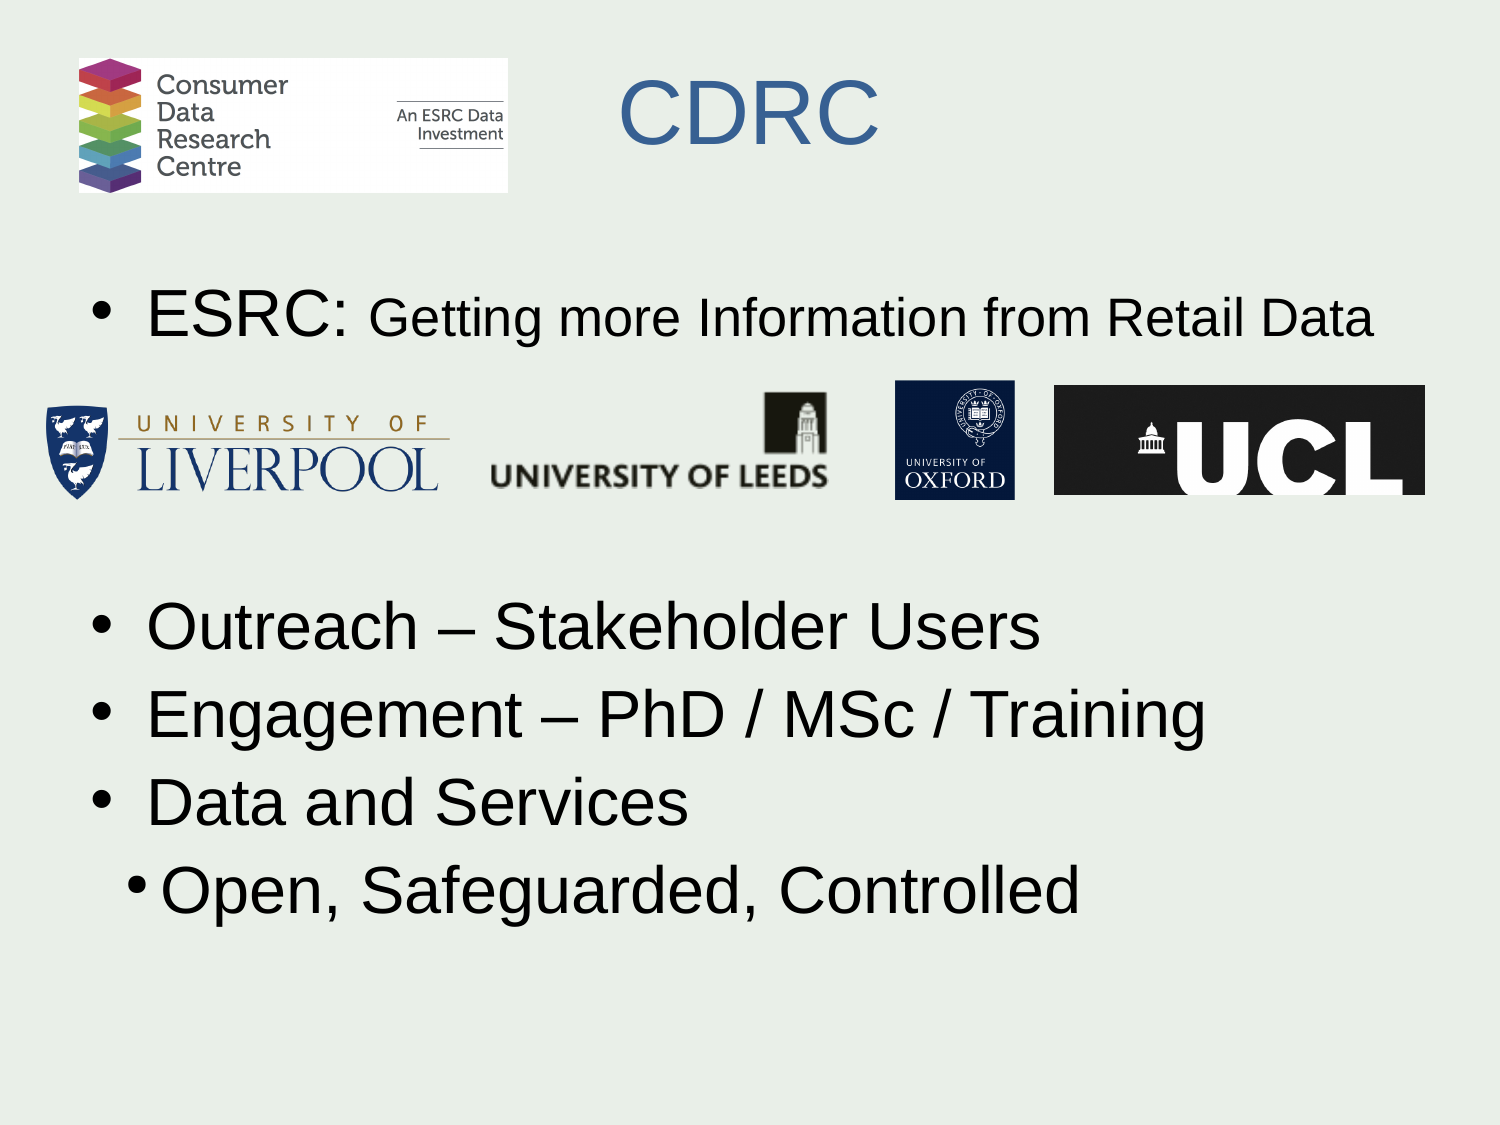

CDRC
ESRC: Getting more Information from Retail Data
Outreach – Stakeholder Users
Engagement – PhD / MSc / Training
Data and Services
Open, Safeguarded, Controlled